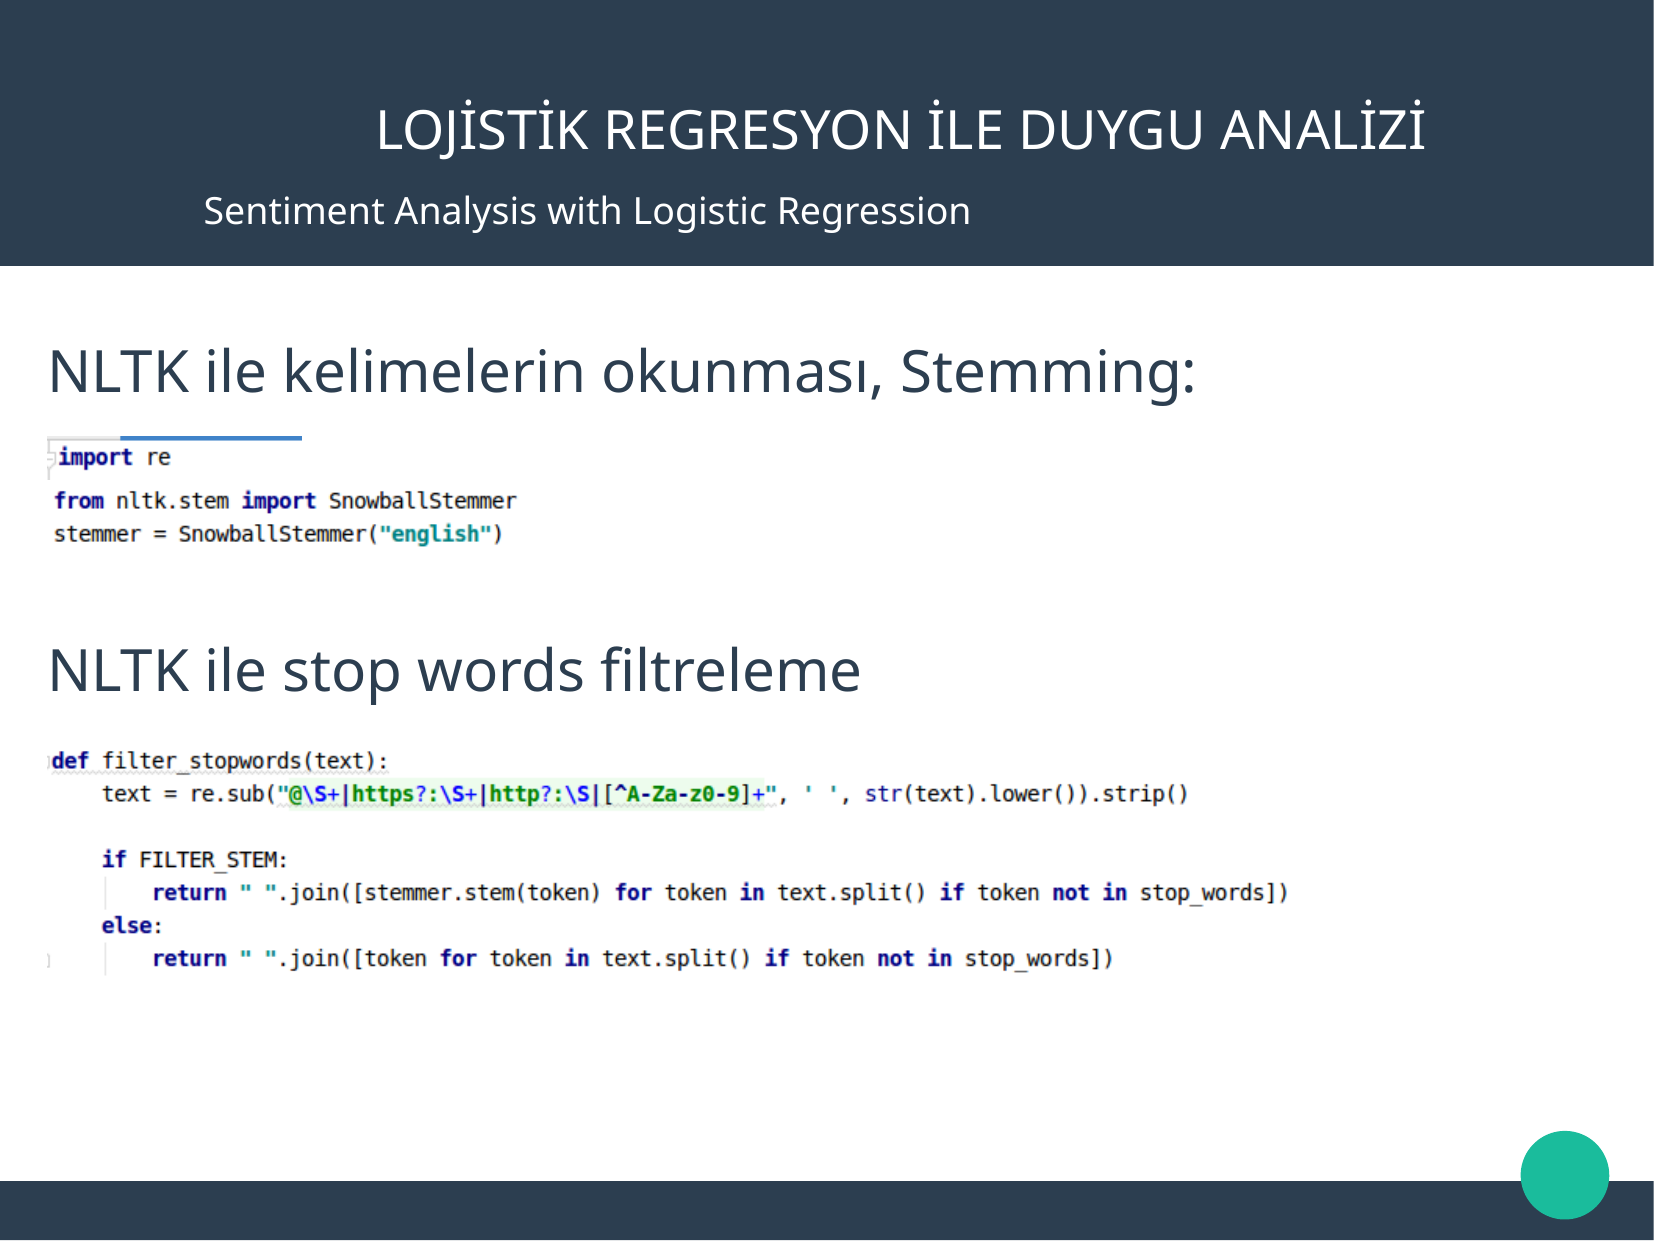

NLTK ile kelimelerin okunması, Stemming:
NLTK ile stop words filtreleme
# LOJİSTİK REGRESYON İLE DUYGU ANALİZİ
Sentiment Analysis with Logistic Regression